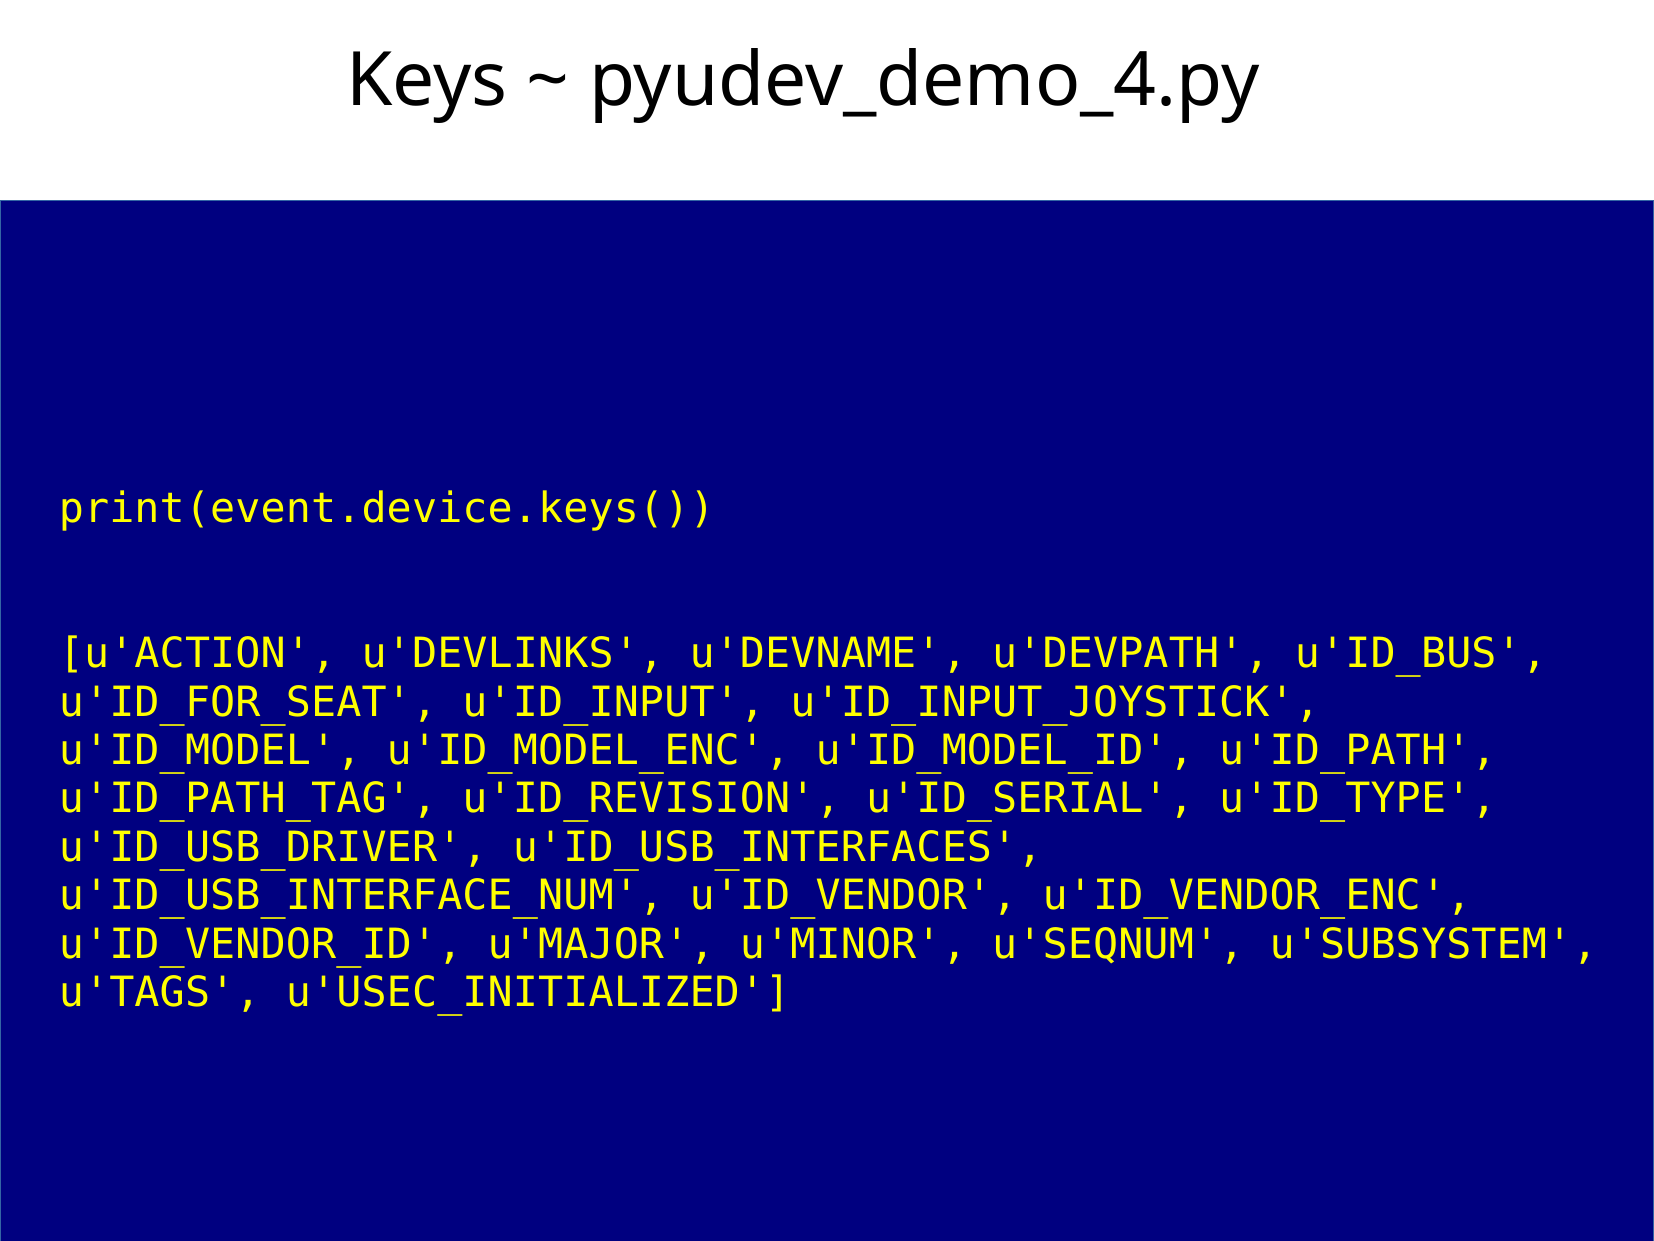

# Keys ~ pyudev_demo_4.py
print(event.device.keys())
[u'ACTION', u'DEVLINKS', u'DEVNAME', u'DEVPATH', u'ID_BUS', u'ID_FOR_SEAT', u'ID_INPUT', u'ID_INPUT_JOYSTICK', u'ID_MODEL', u'ID_MODEL_ENC', u'ID_MODEL_ID', u'ID_PATH', u'ID_PATH_TAG', u'ID_REVISION', u'ID_SERIAL', u'ID_TYPE', u'ID_USB_DRIVER', u'ID_USB_INTERFACES', u'ID_USB_INTERFACE_NUM', u'ID_VENDOR', u'ID_VENDOR_ENC', u'ID_VENDOR_ID', u'MAJOR', u'MINOR', u'SEQNUM', u'SUBSYSTEM', u'TAGS', u'USEC_INITIALIZED']